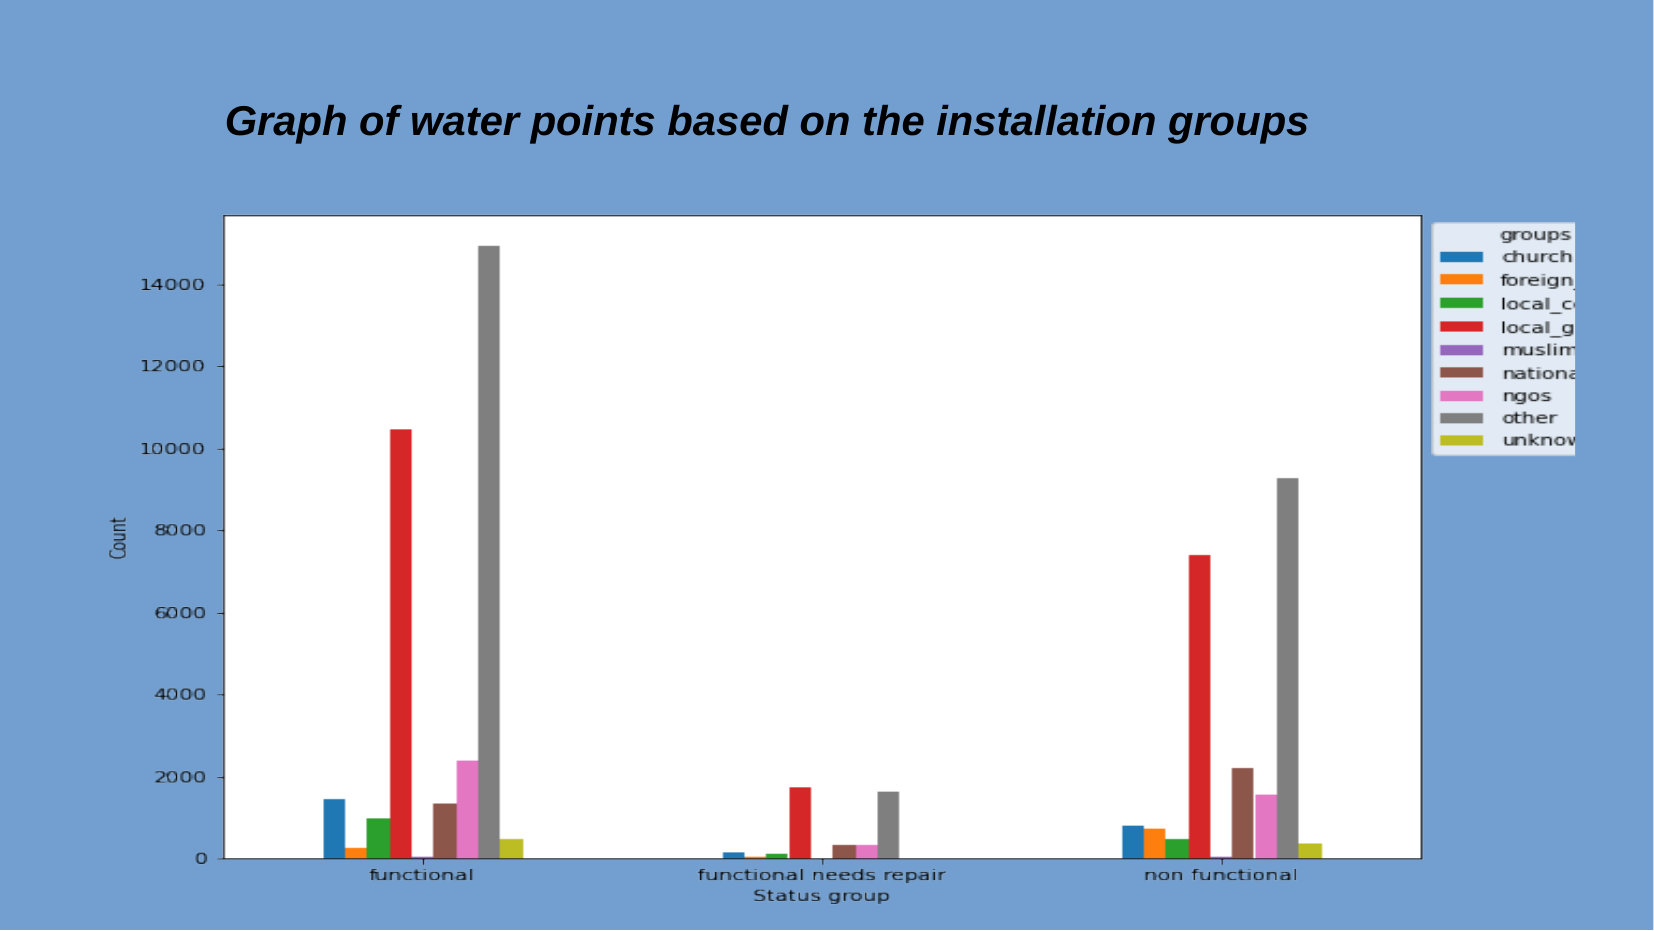

Graph of water points based on the installation groups